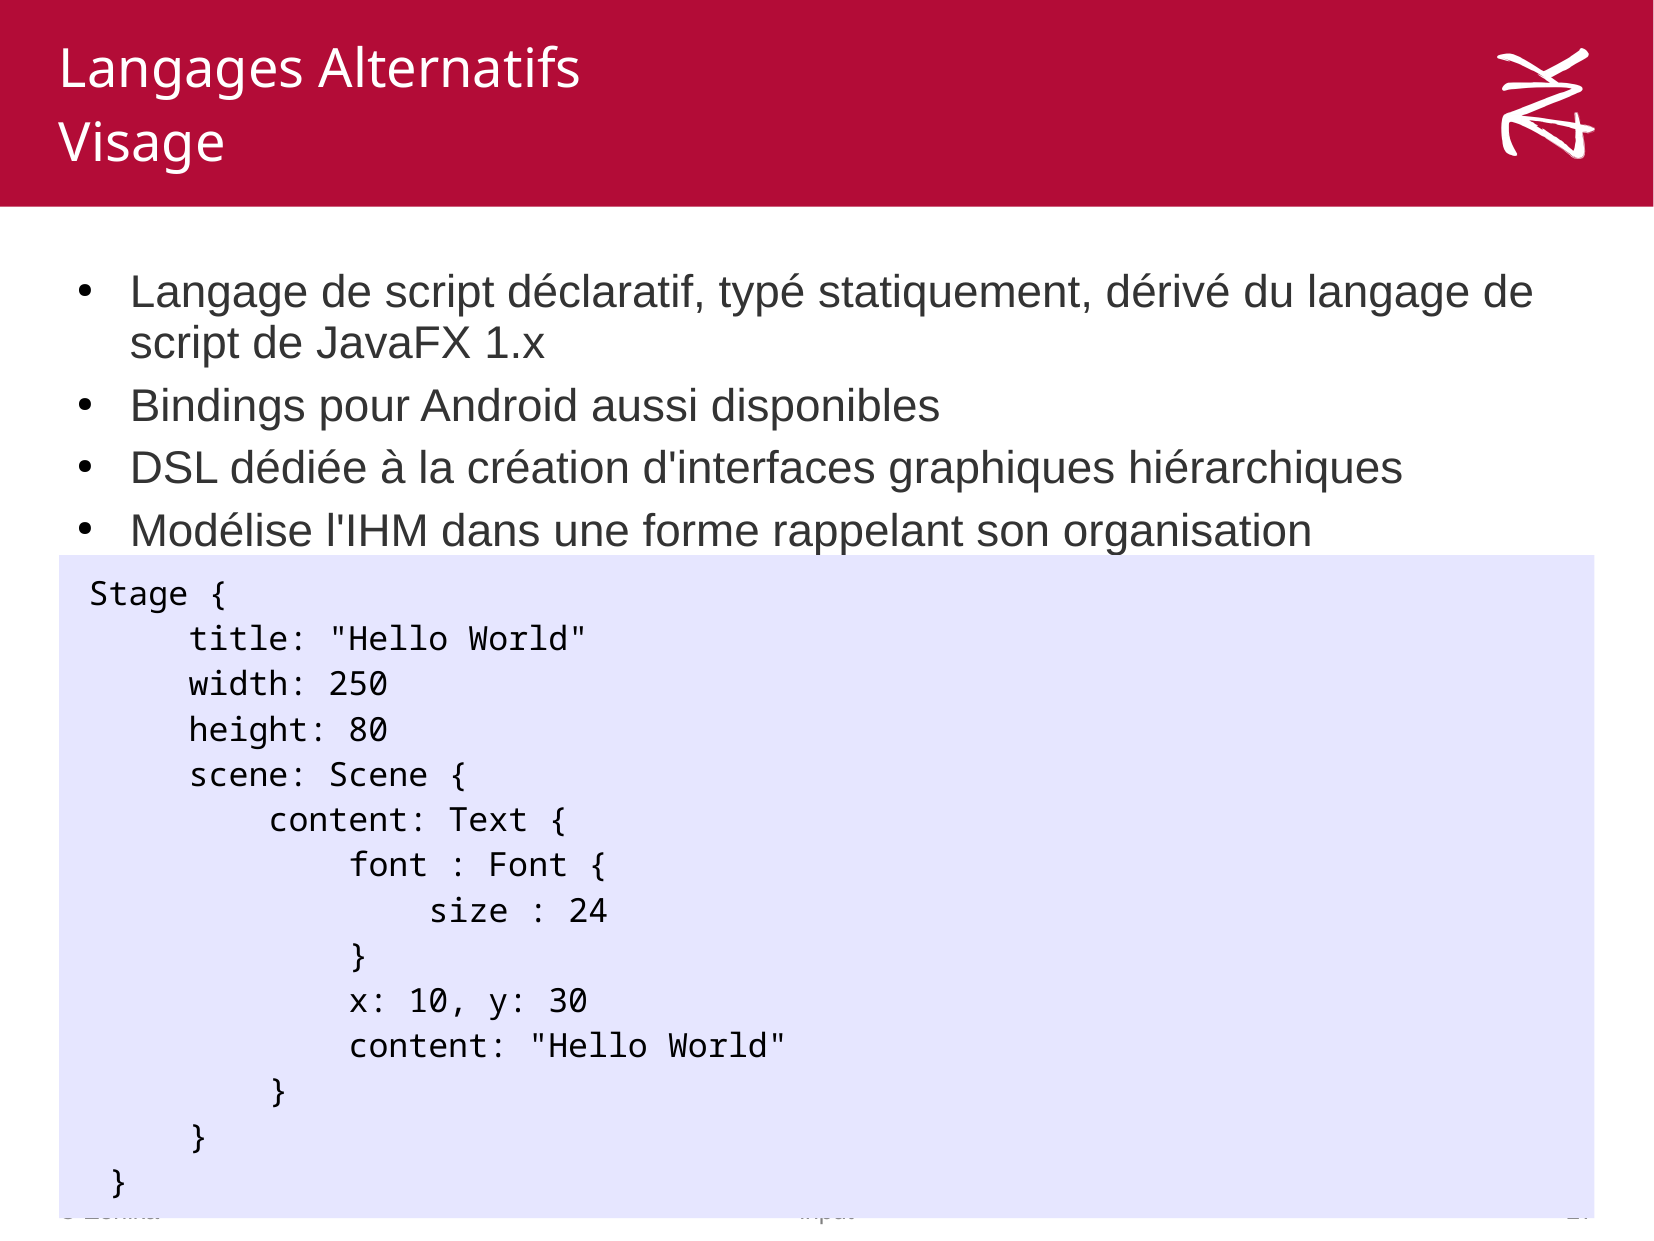

# Langages Alternatifs Visage
Langage de script déclaratif, typé statiquement, dérivé du langage de script de JavaFX 1.x
Bindings pour Android aussi disponibles
DSL dédiée à la création d'interfaces graphiques hiérarchiques
Modélise l'IHM dans une forme rappelant son organisation
http://visage-lang.org/
Stage {
 title: "Hello World"
 width: 250
 height: 80
 scene: Scene {
 content: Text {
 font : Font {
 size : 24
 }
 x: 10, y: 30
 content: "Hello World"
 }
 }
 }